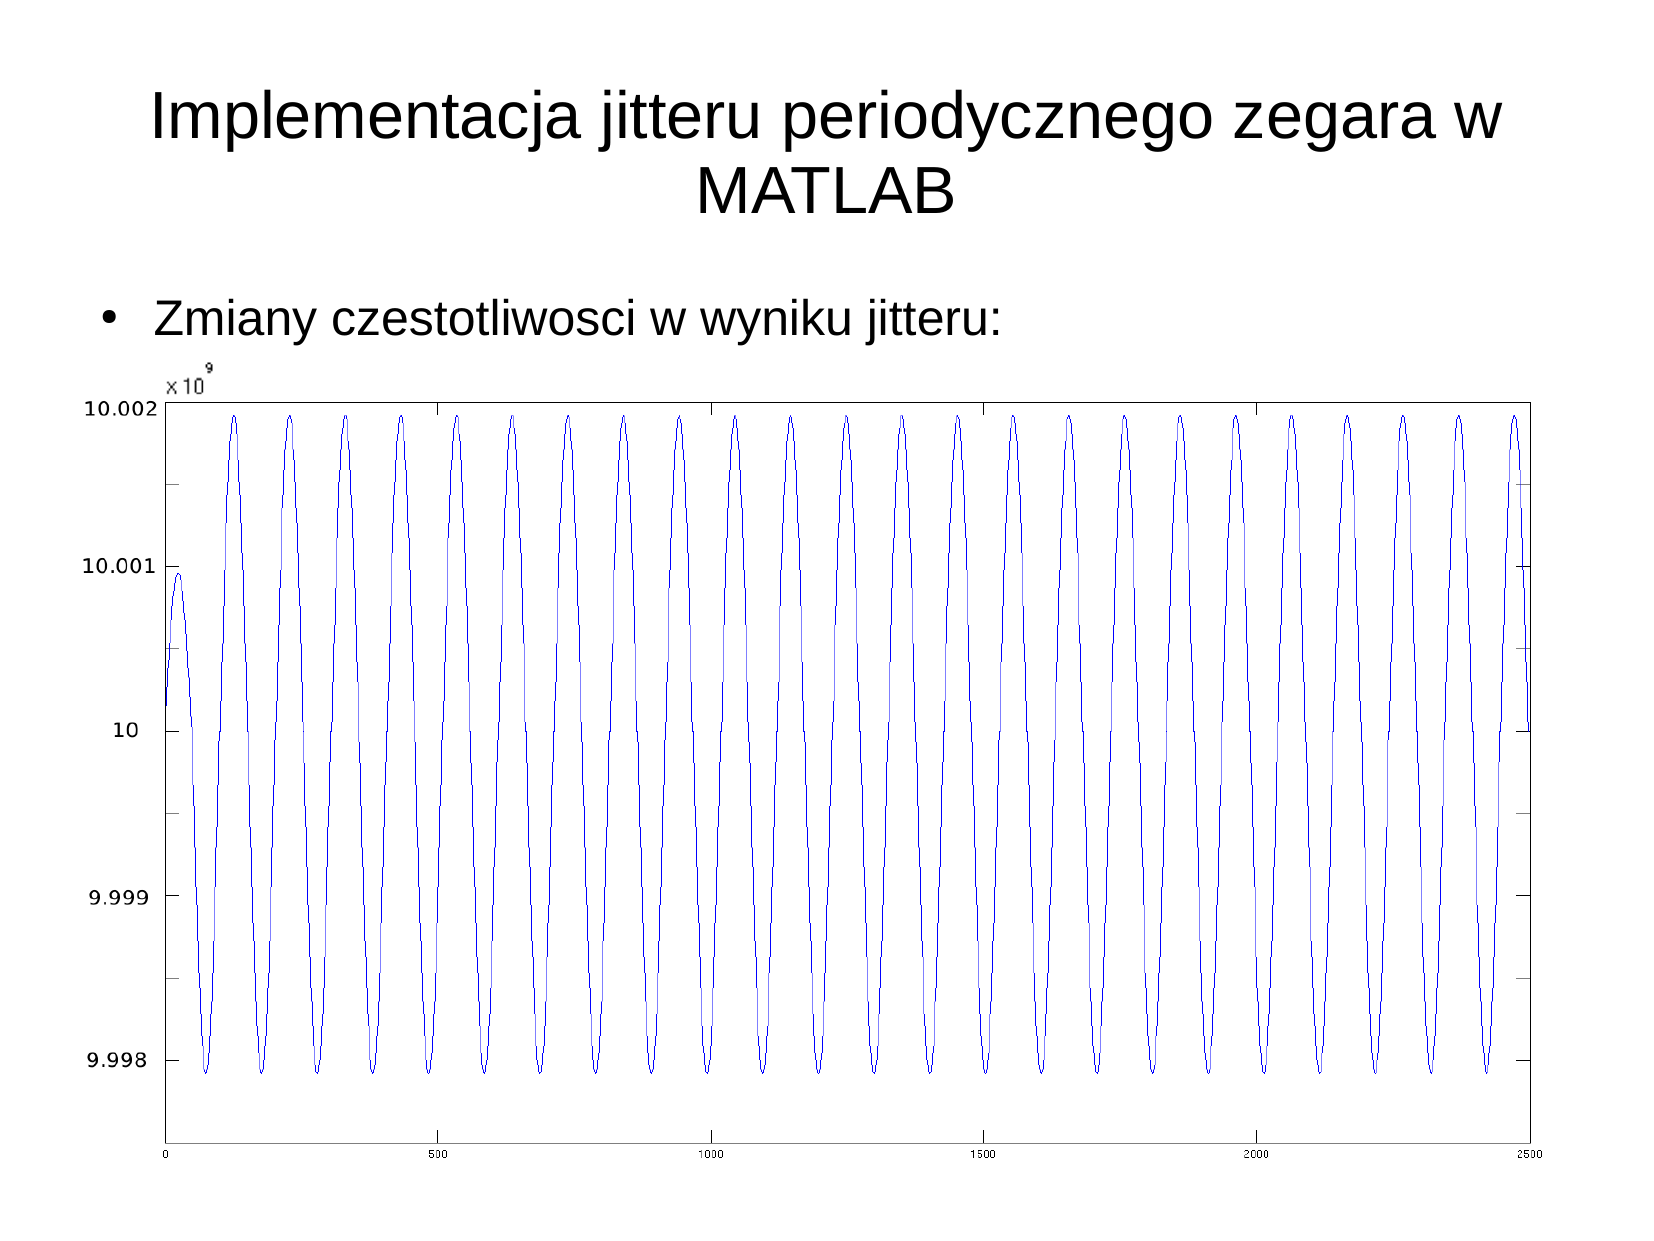

# Implementacja jitteru periodycznego zegara w MATLAB
Zmiany czestotliwosci w wyniku jitteru: